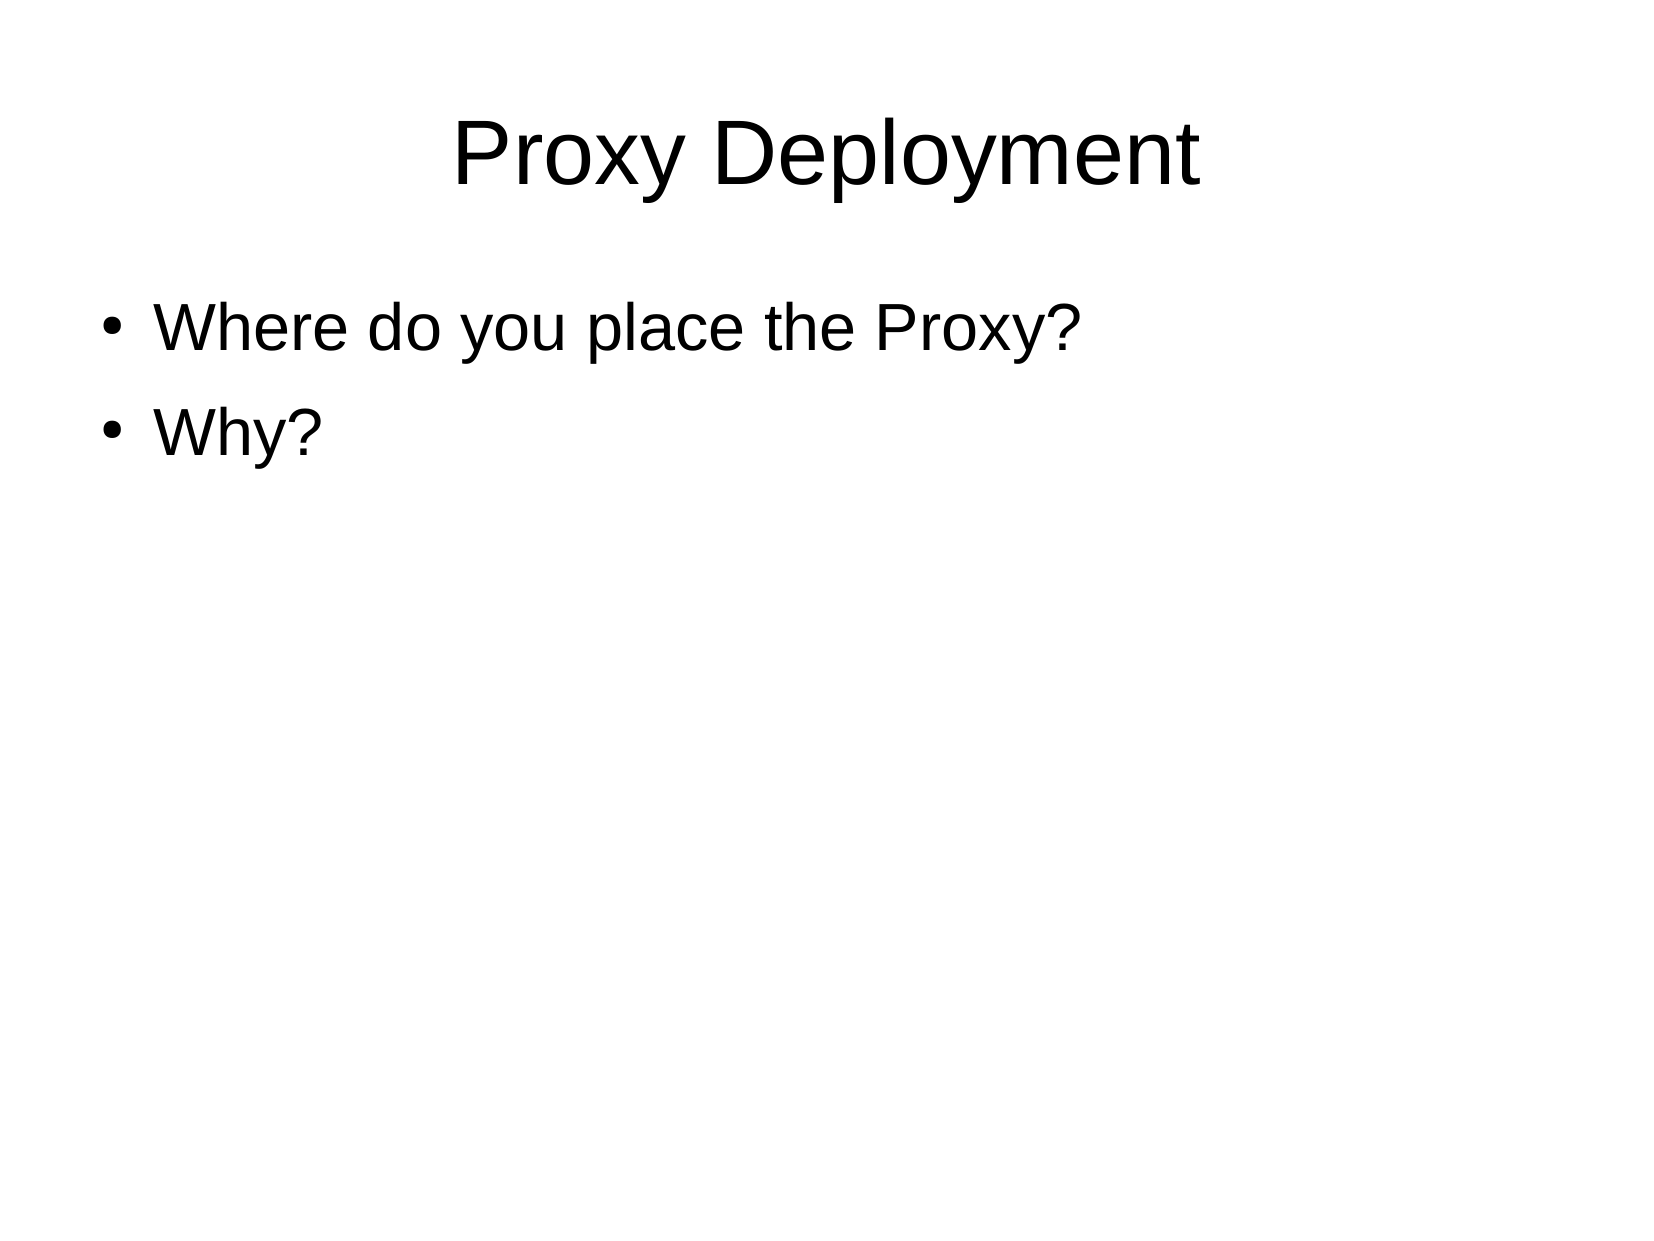

# Proxy Deployment
Where do you place the Proxy?
Why?